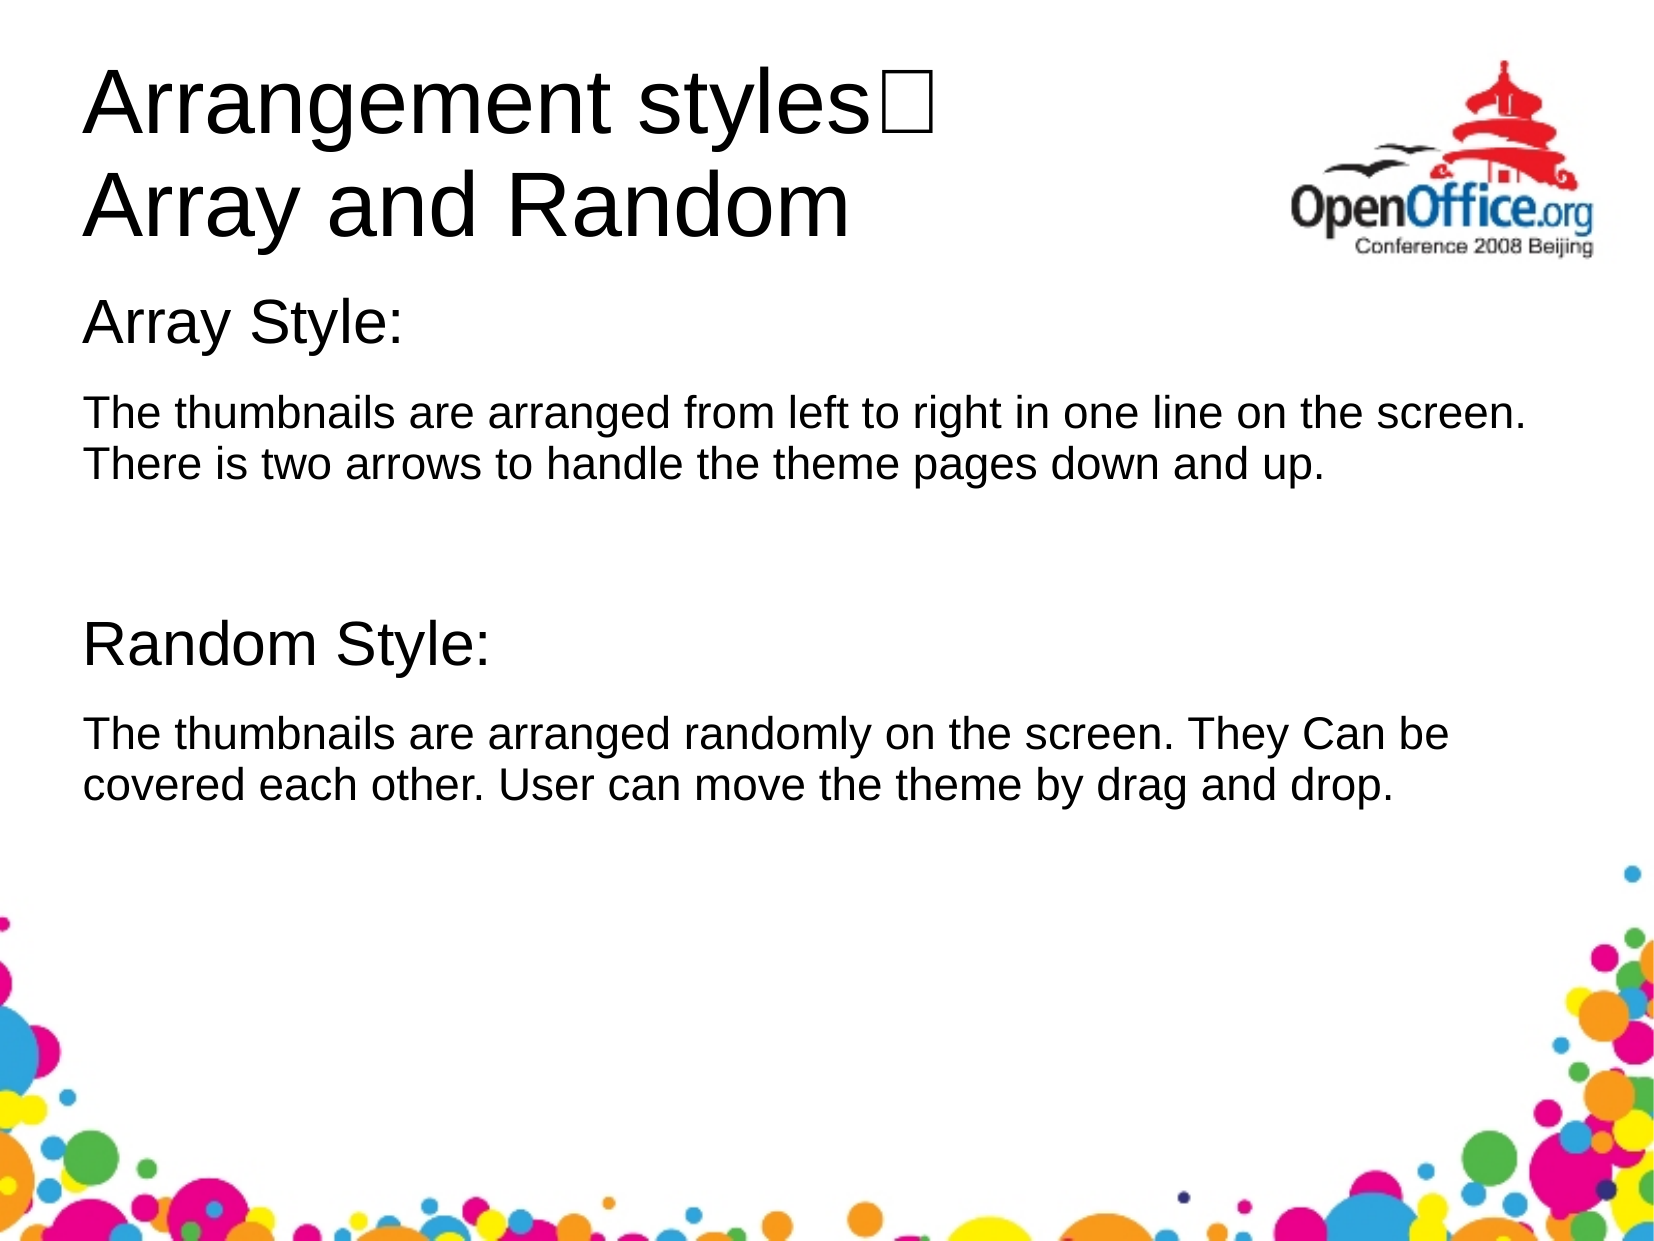

# Arrangement styles： Array and Random
Array Style:
The thumbnails are arranged from left to right in one line on the screen. There is two arrows to handle the theme pages down and up.
Random Style:
The thumbnails are arranged randomly on the screen. They Can be covered each other. User can move the theme by drag and drop.